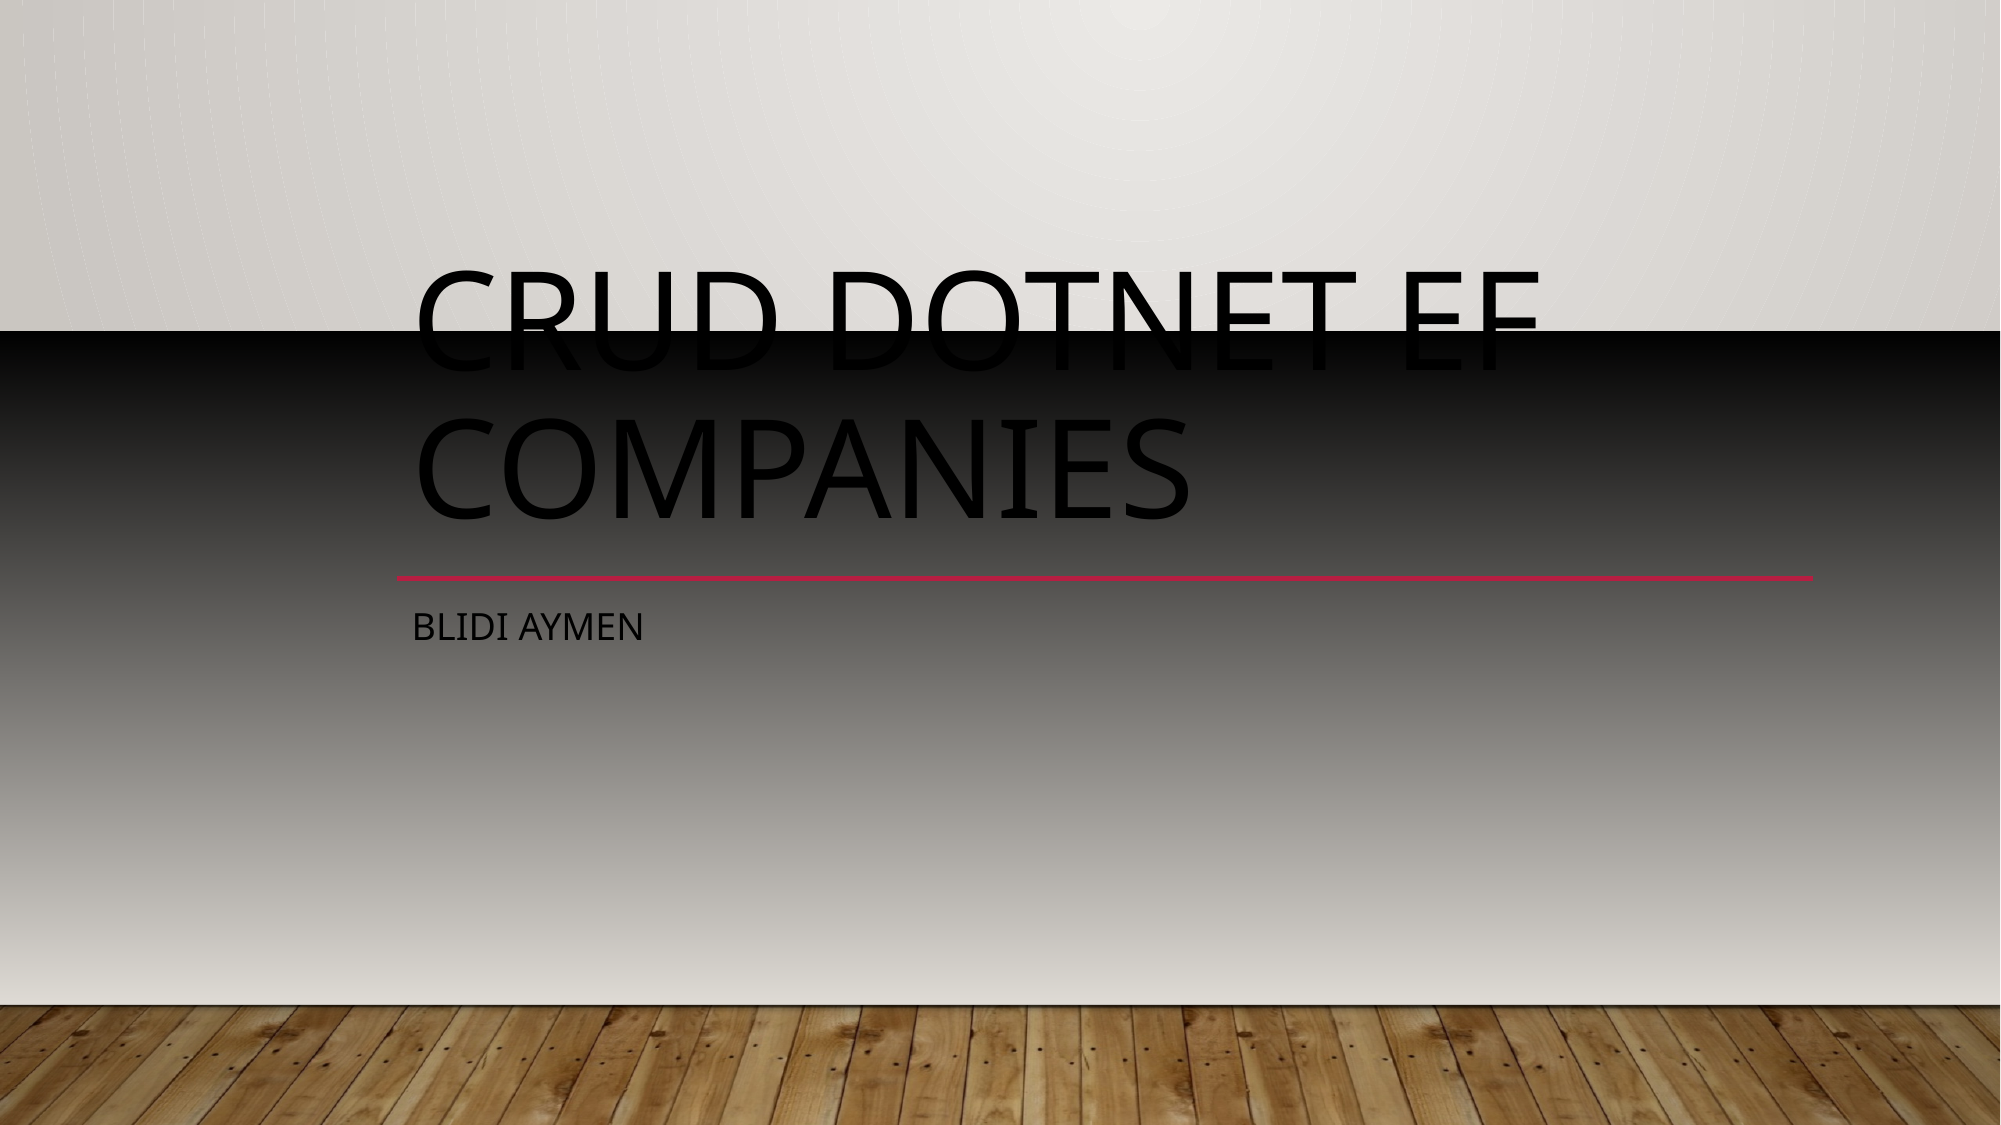

# CRUD DOTNET EF COMPANIES
Blidi Aymen